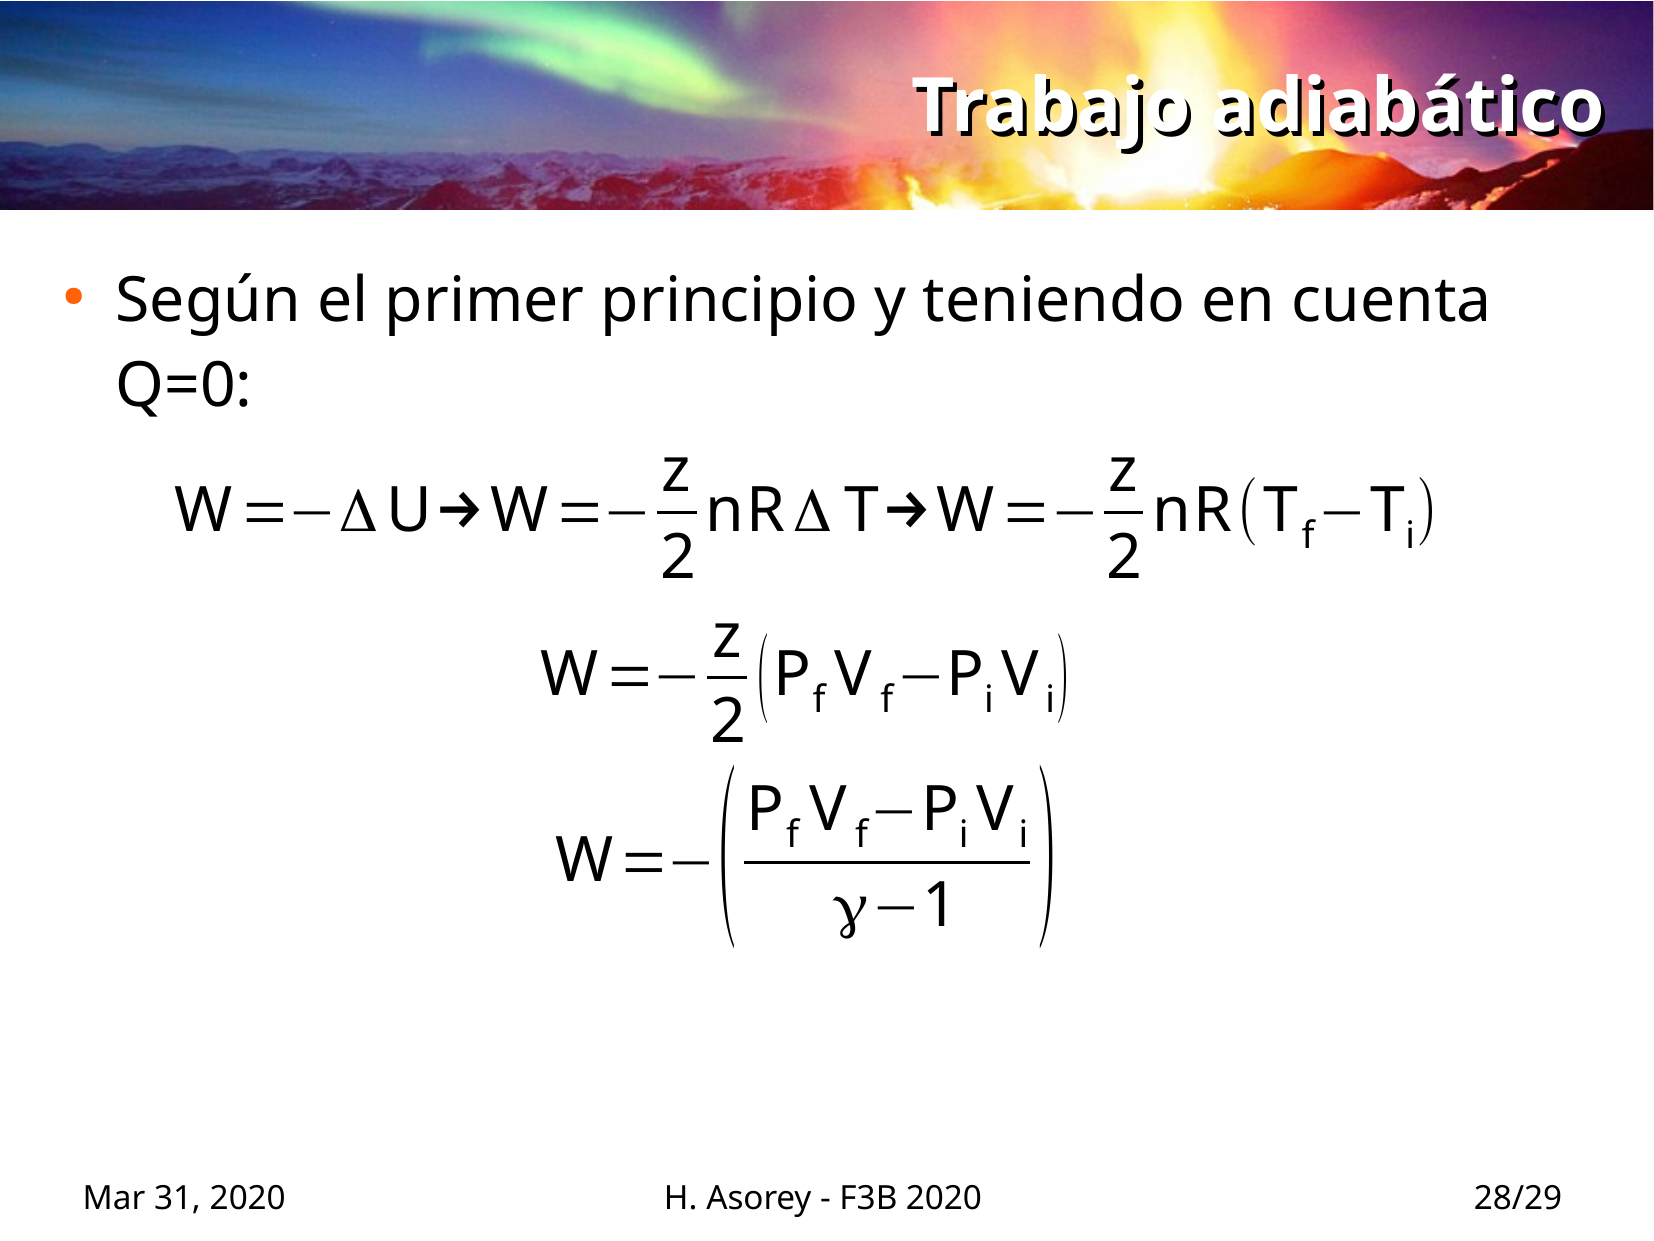

# Trabajo adiabático
Según el primer principio y teniendo en cuenta Q=0:
Mar 31, 2020
H. Asorey - F3B 2020
28